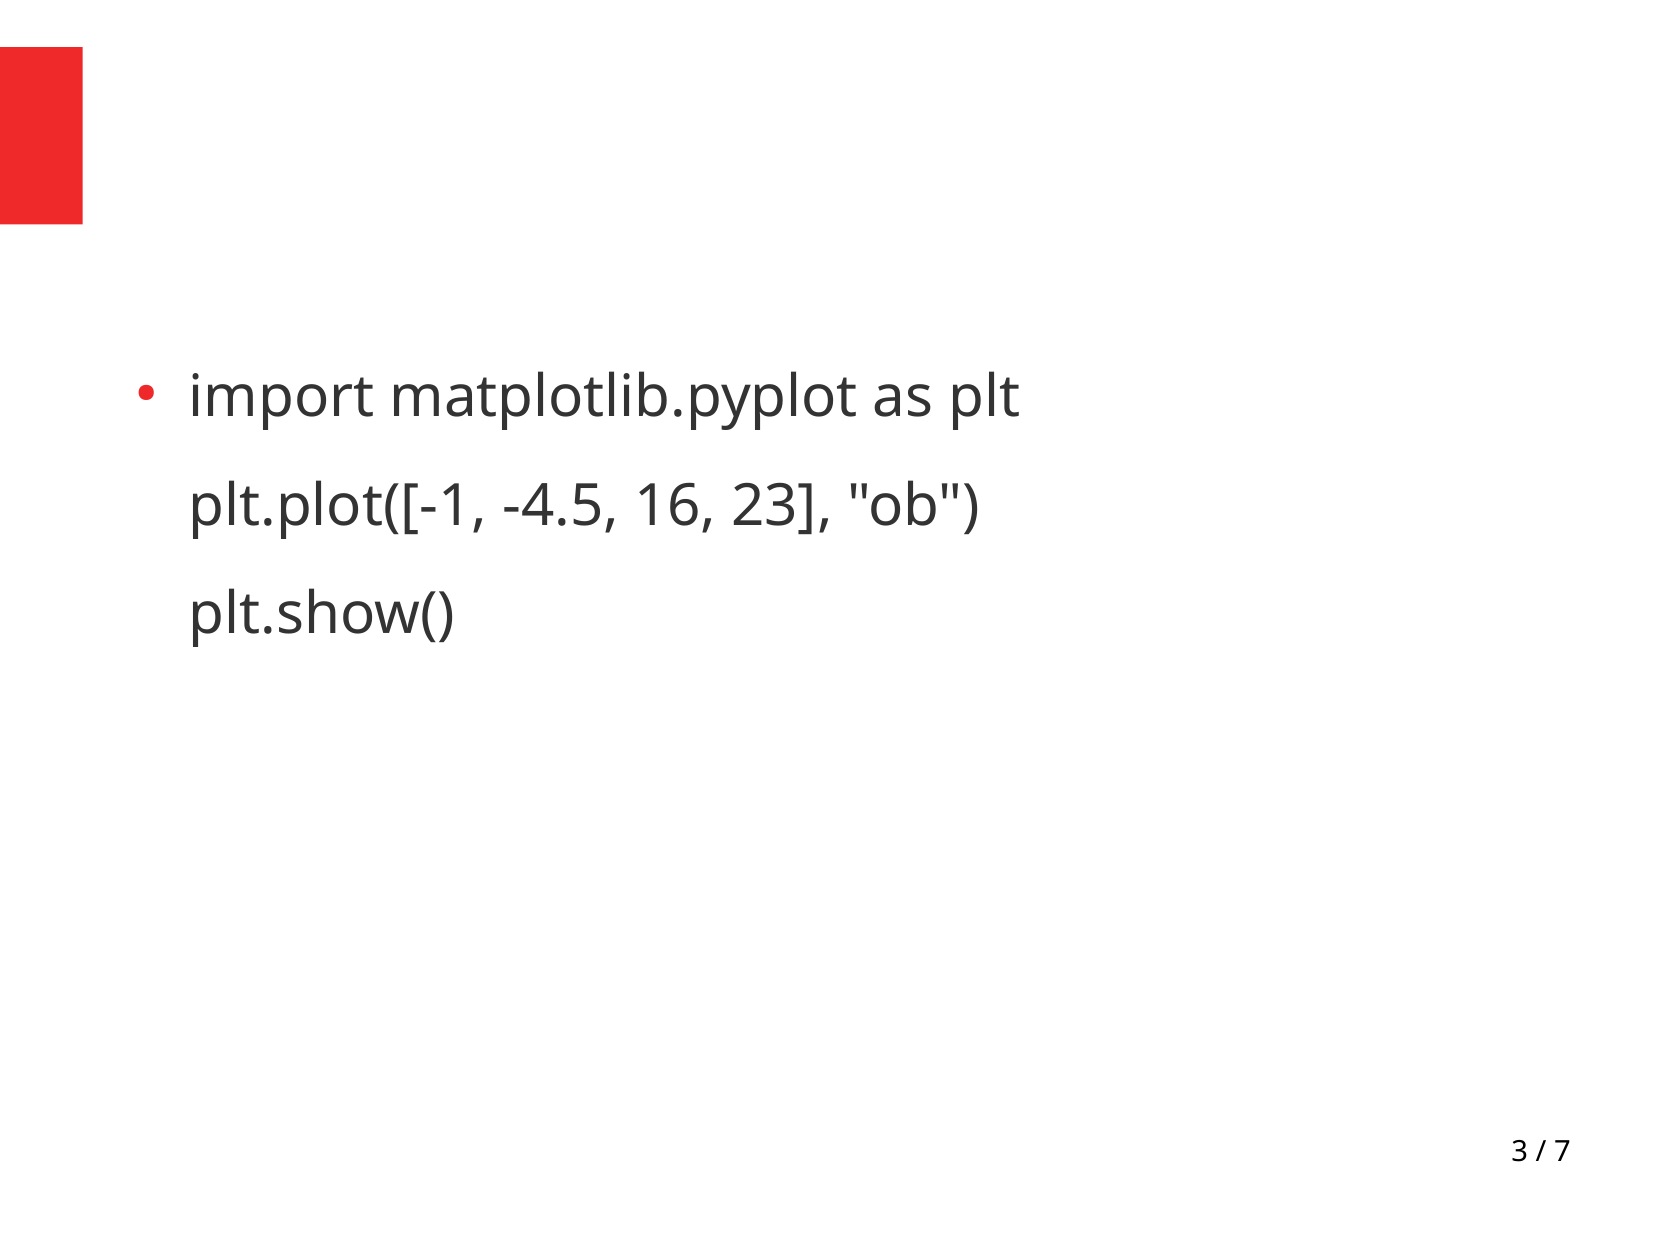

#
import matplotlib.pyplot as plt
plt.plot([-1, -4.5, 16, 23], "ob")
plt.show()
3